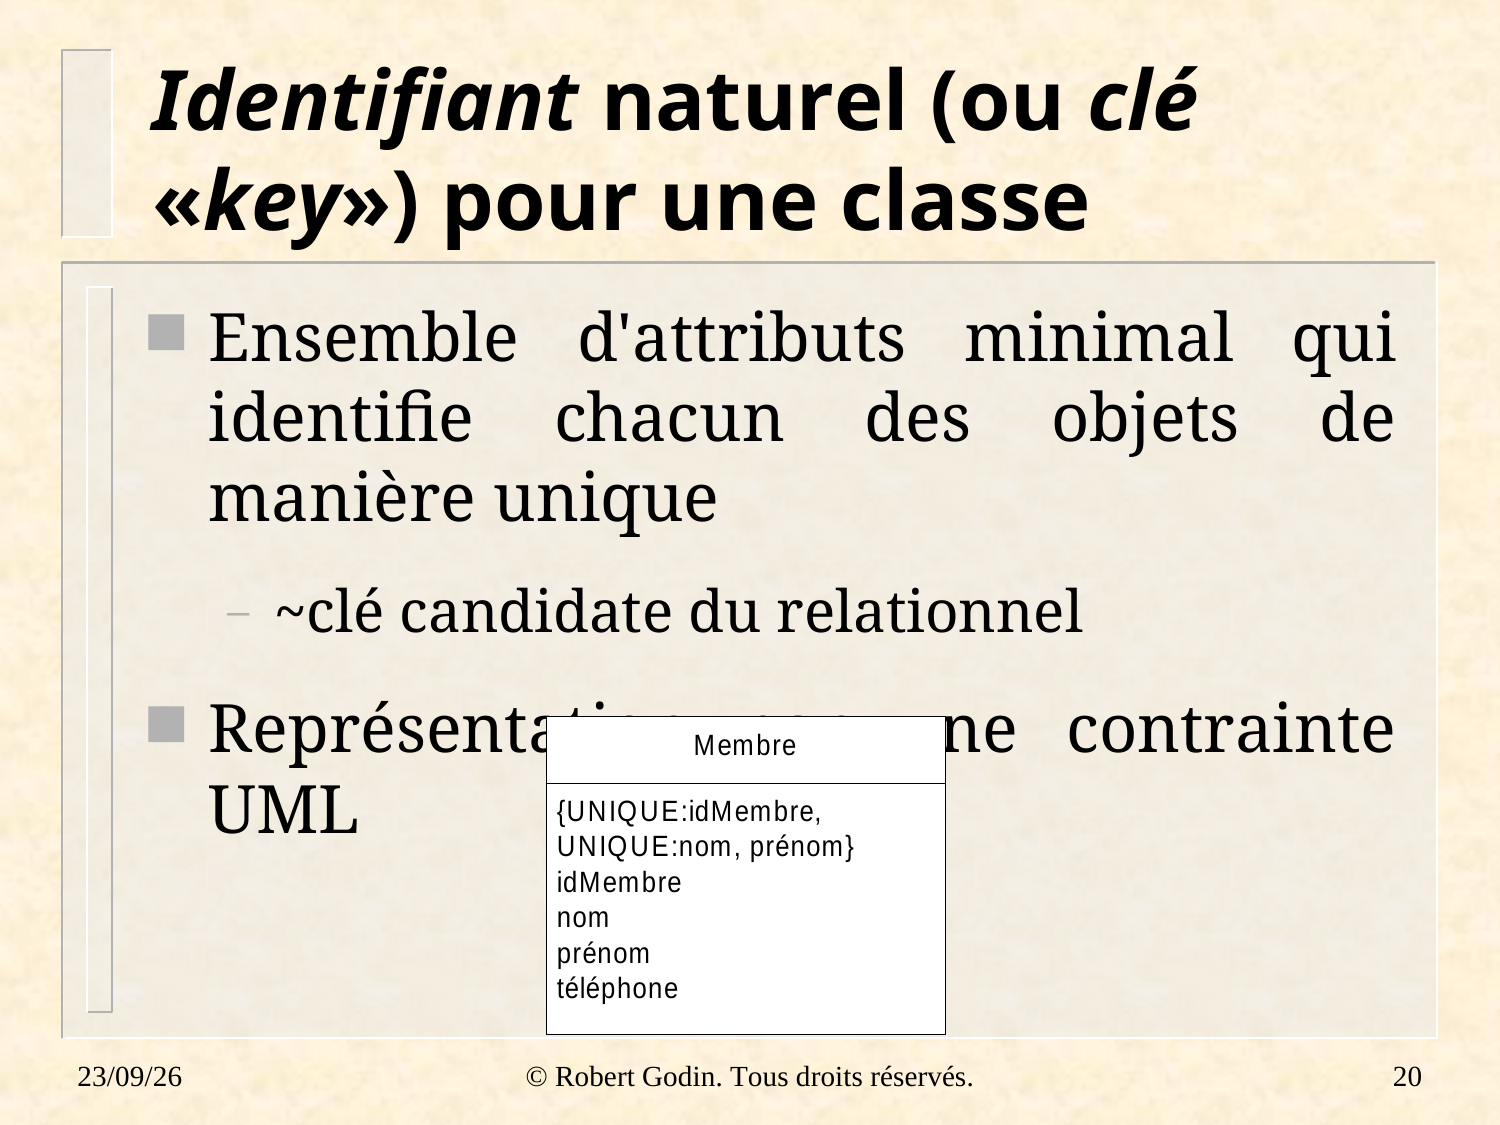

# Identifiant naturel (ou clé «key») pour une classe
Ensemble d'attributs minimal qui identifie chacun des objets de manière unique
~clé candidate du relationnel
Représentation par une contrainte UML
© Robert Godin. Tous droits réservés.